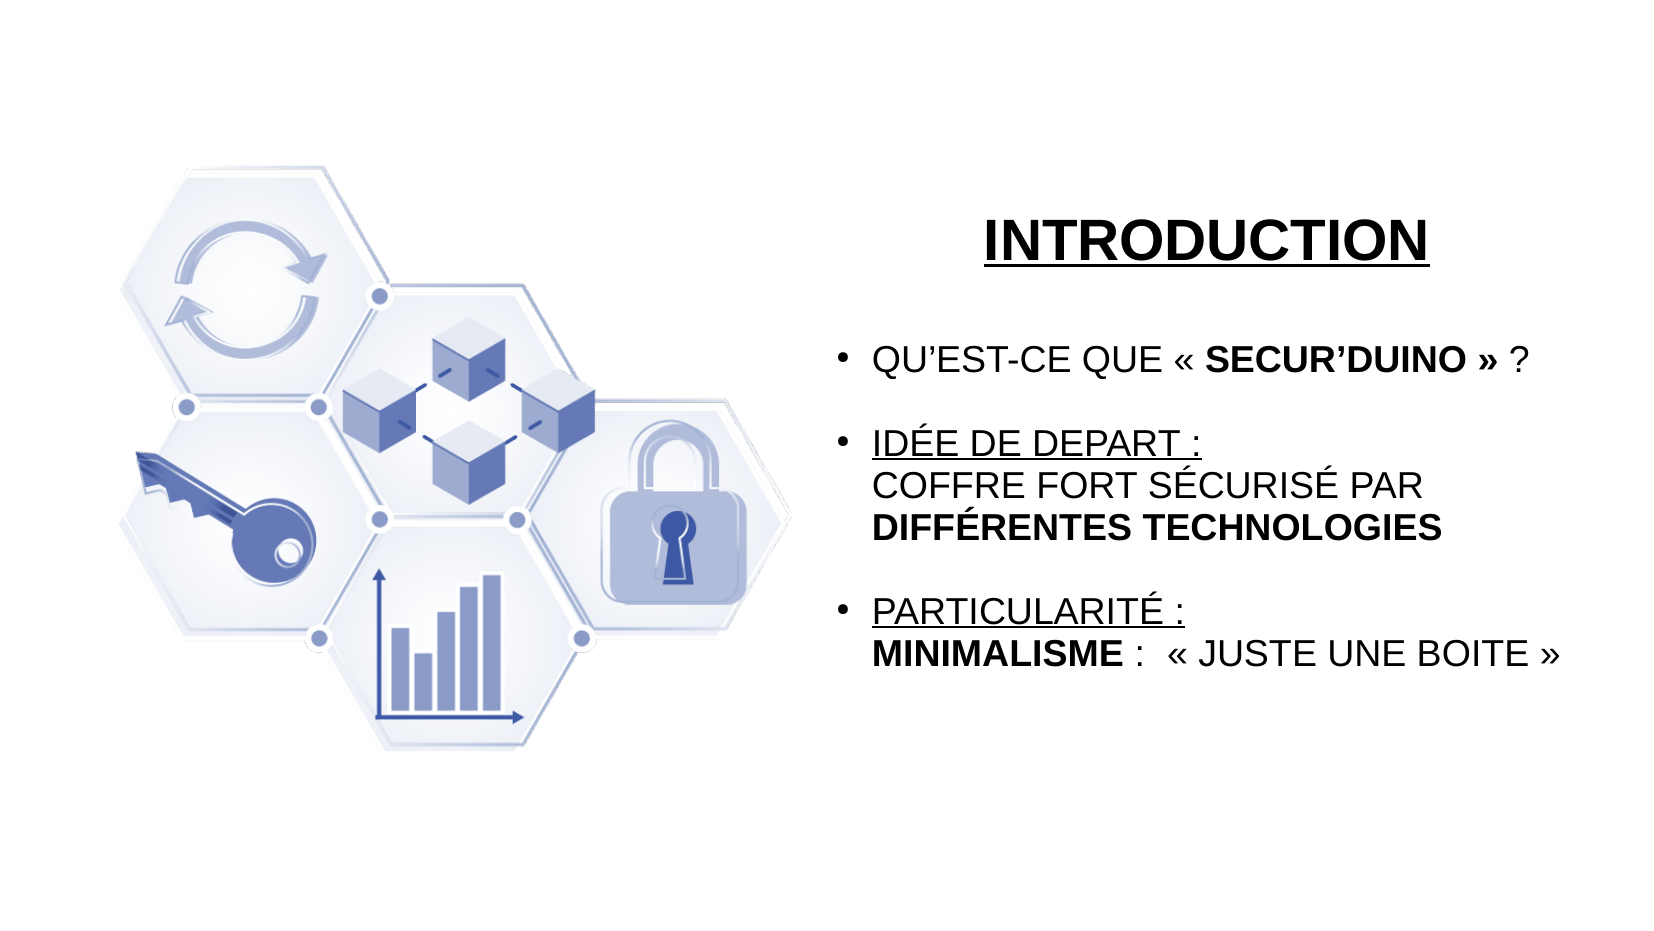

INTRODUCTION
QU’EST-CE QUE « SECUR’DUINO » ?
IDÉE DE DEPART :
COFFRE FORT SÉCURISÉ PAR DIFFÉRENTES TECHNOLOGIES
PARTICULARITÉ :
MINIMALISME : 	« JUSTE UNE BOITE »